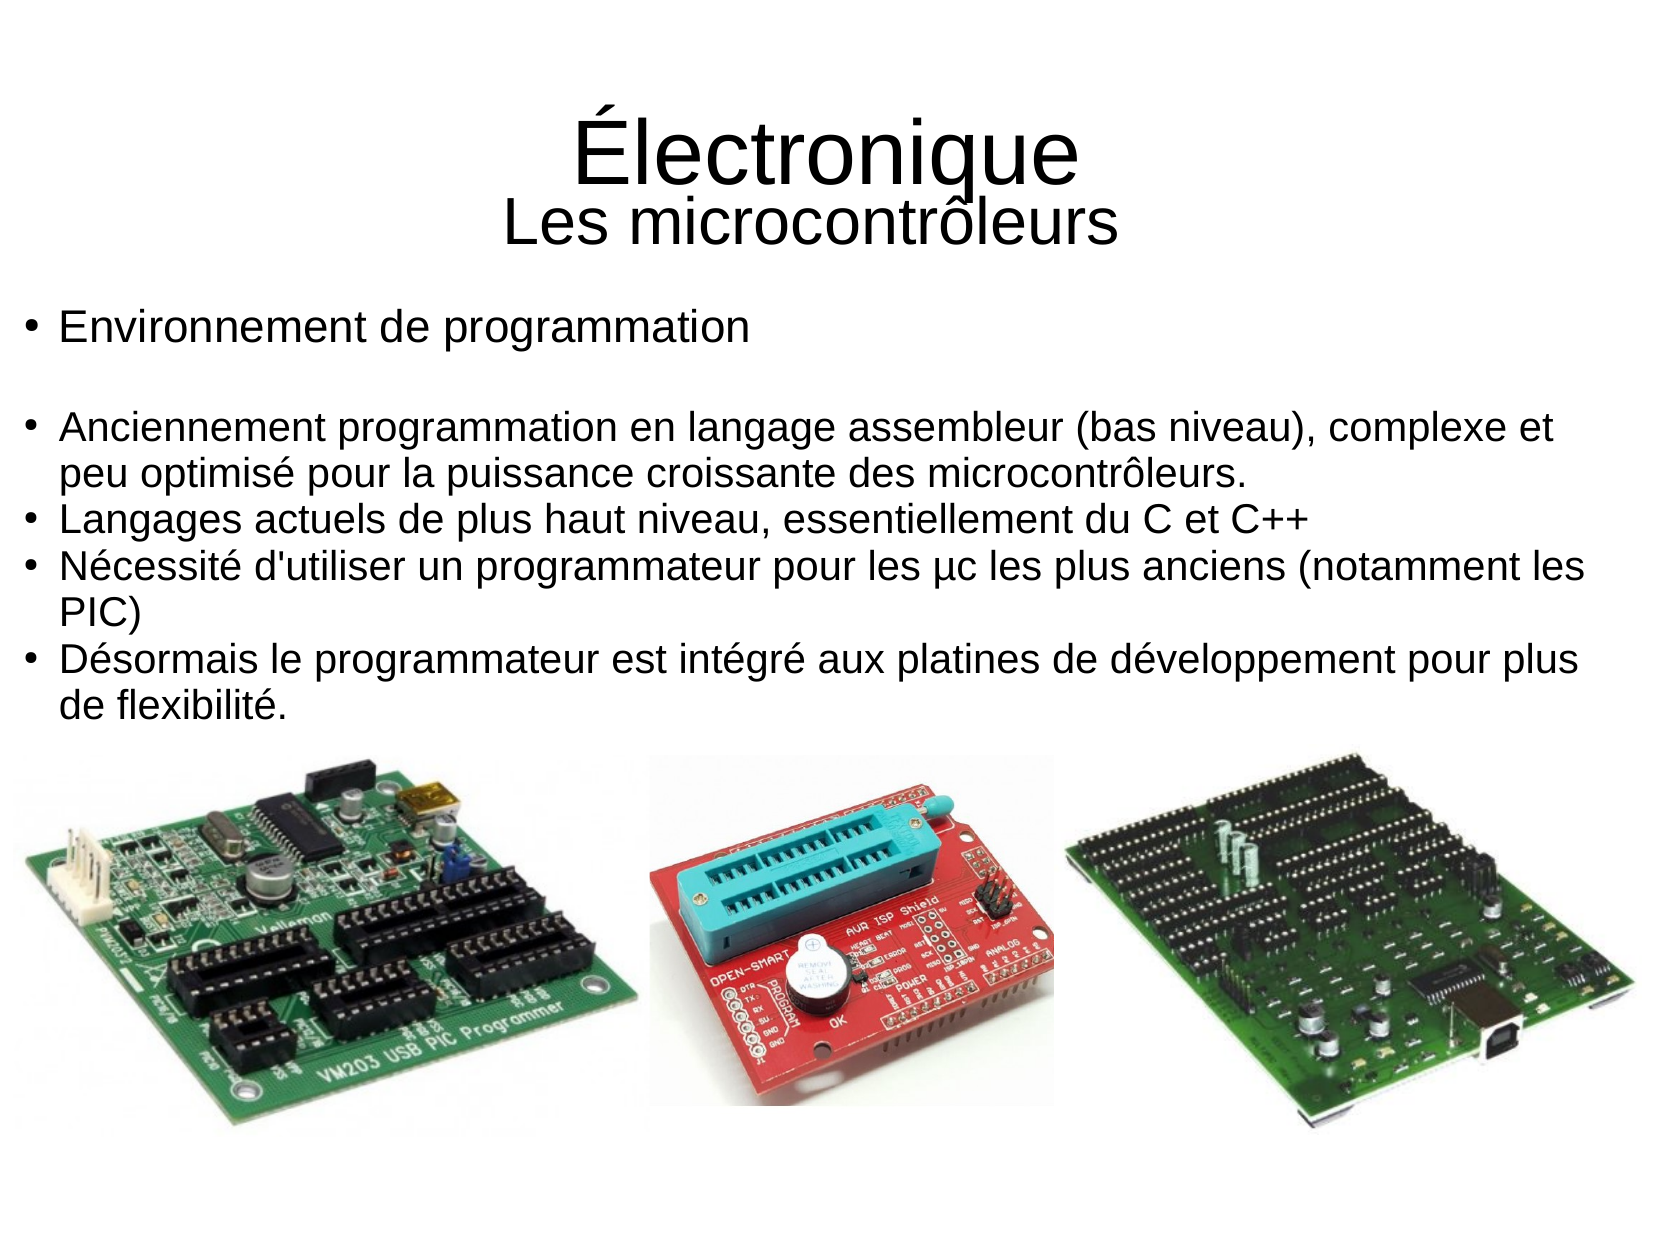

# Électronique
Les microcontrôleurs
Environnement de programmation
Anciennement programmation en langage assembleur (bas niveau), complexe et peu optimisé pour la puissance croissante des microcontrôleurs.
Langages actuels de plus haut niveau, essentiellement du C et C++
Nécessité d'utiliser un programmateur pour les µc les plus anciens (notamment les PIC)
Désormais le programmateur est intégré aux platines de développement pour plus de flexibilité.